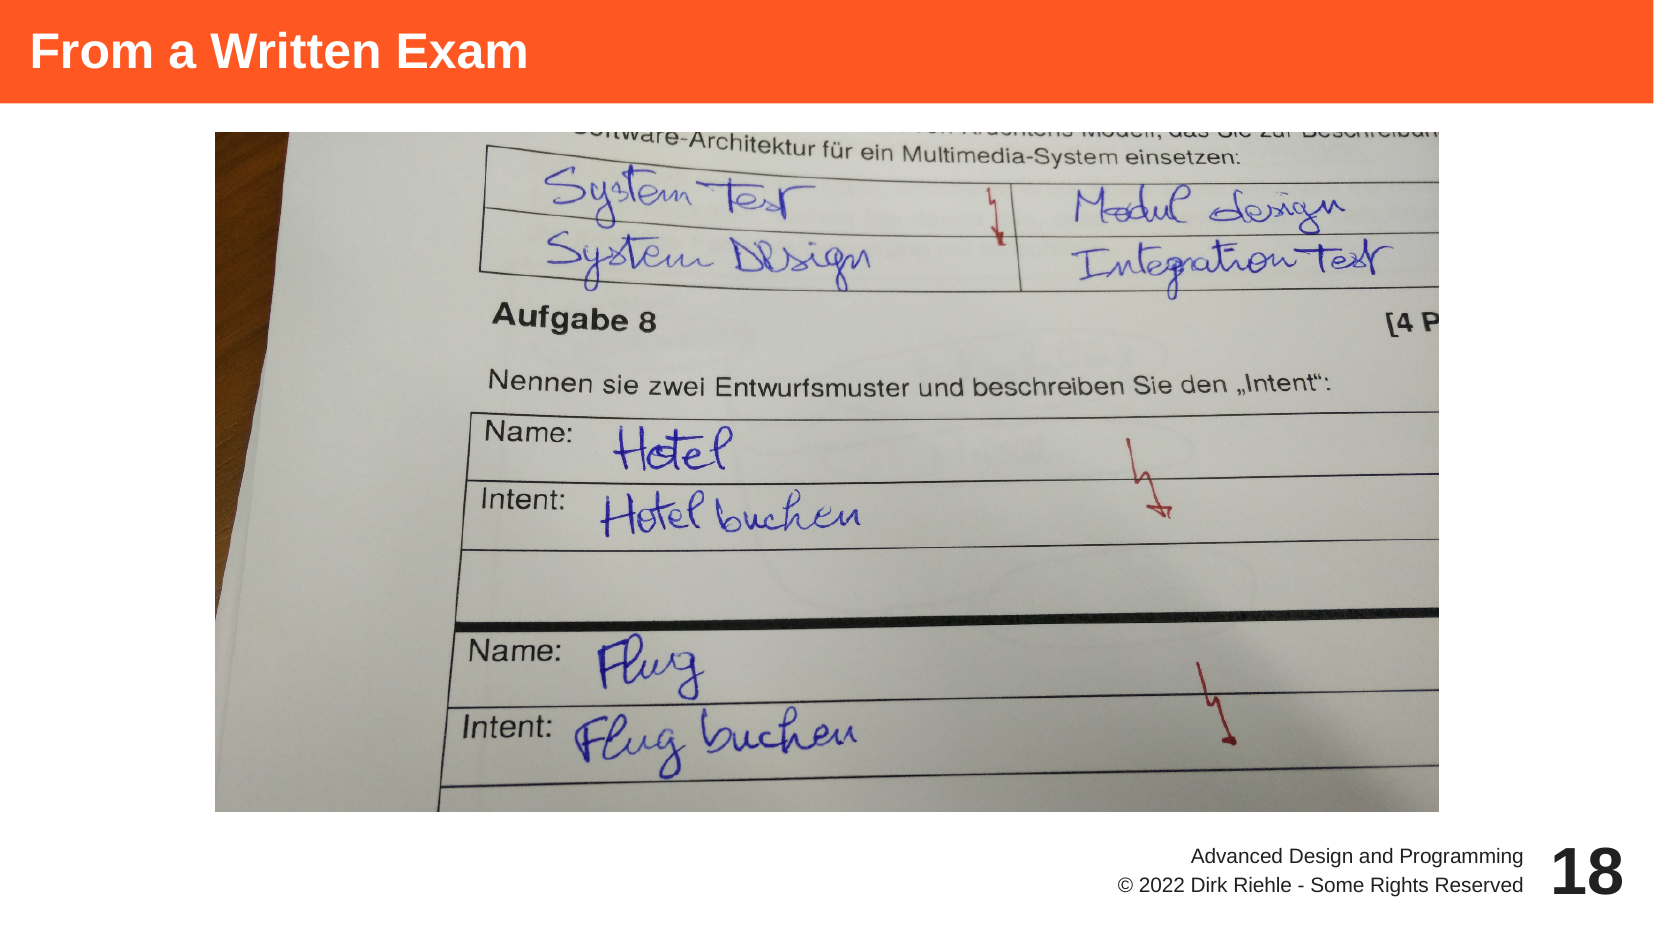

# From a Written Exam
Advanced Design and Programming
18
© 2022 Dirk Riehle - Some Rights Reserved